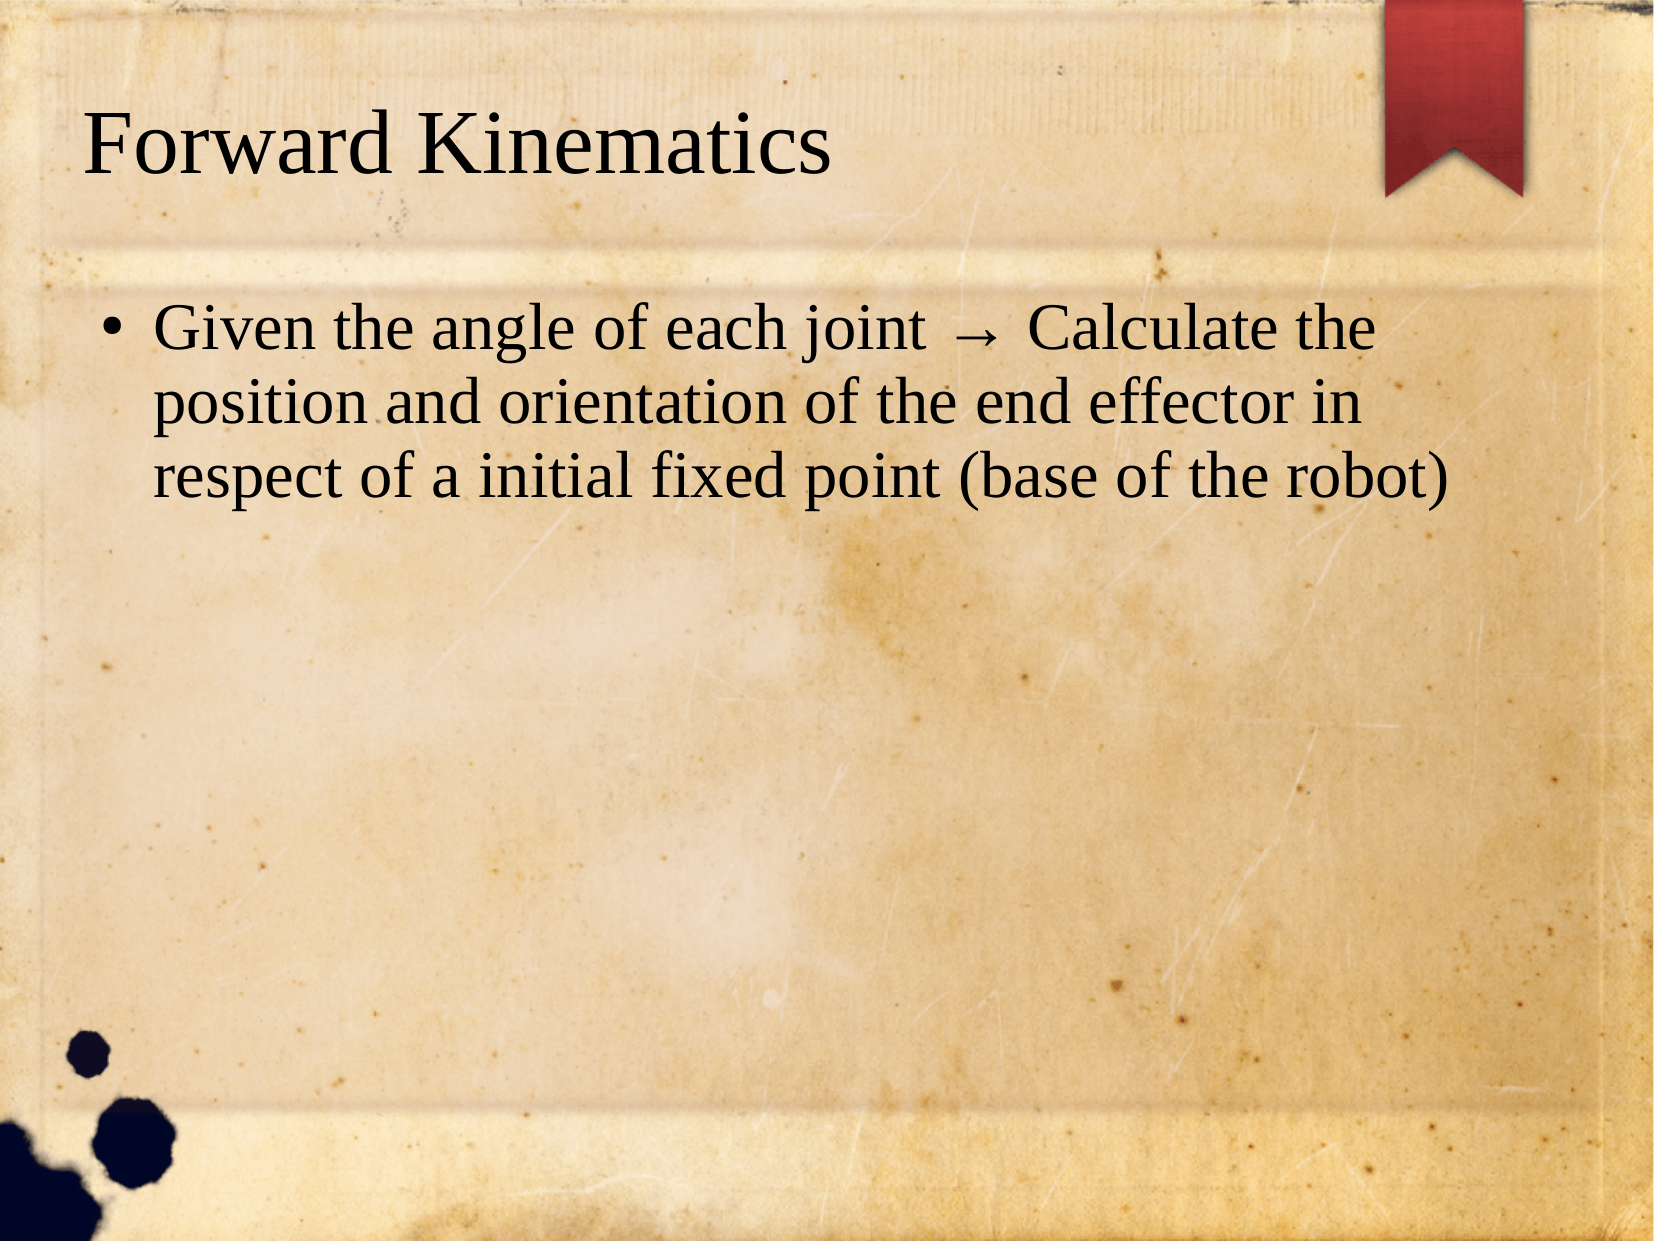

# Forward Kinematics
Given the angle of each joint → Calculate the position and orientation of the end effector in respect of a initial fixed point (base of the robot)